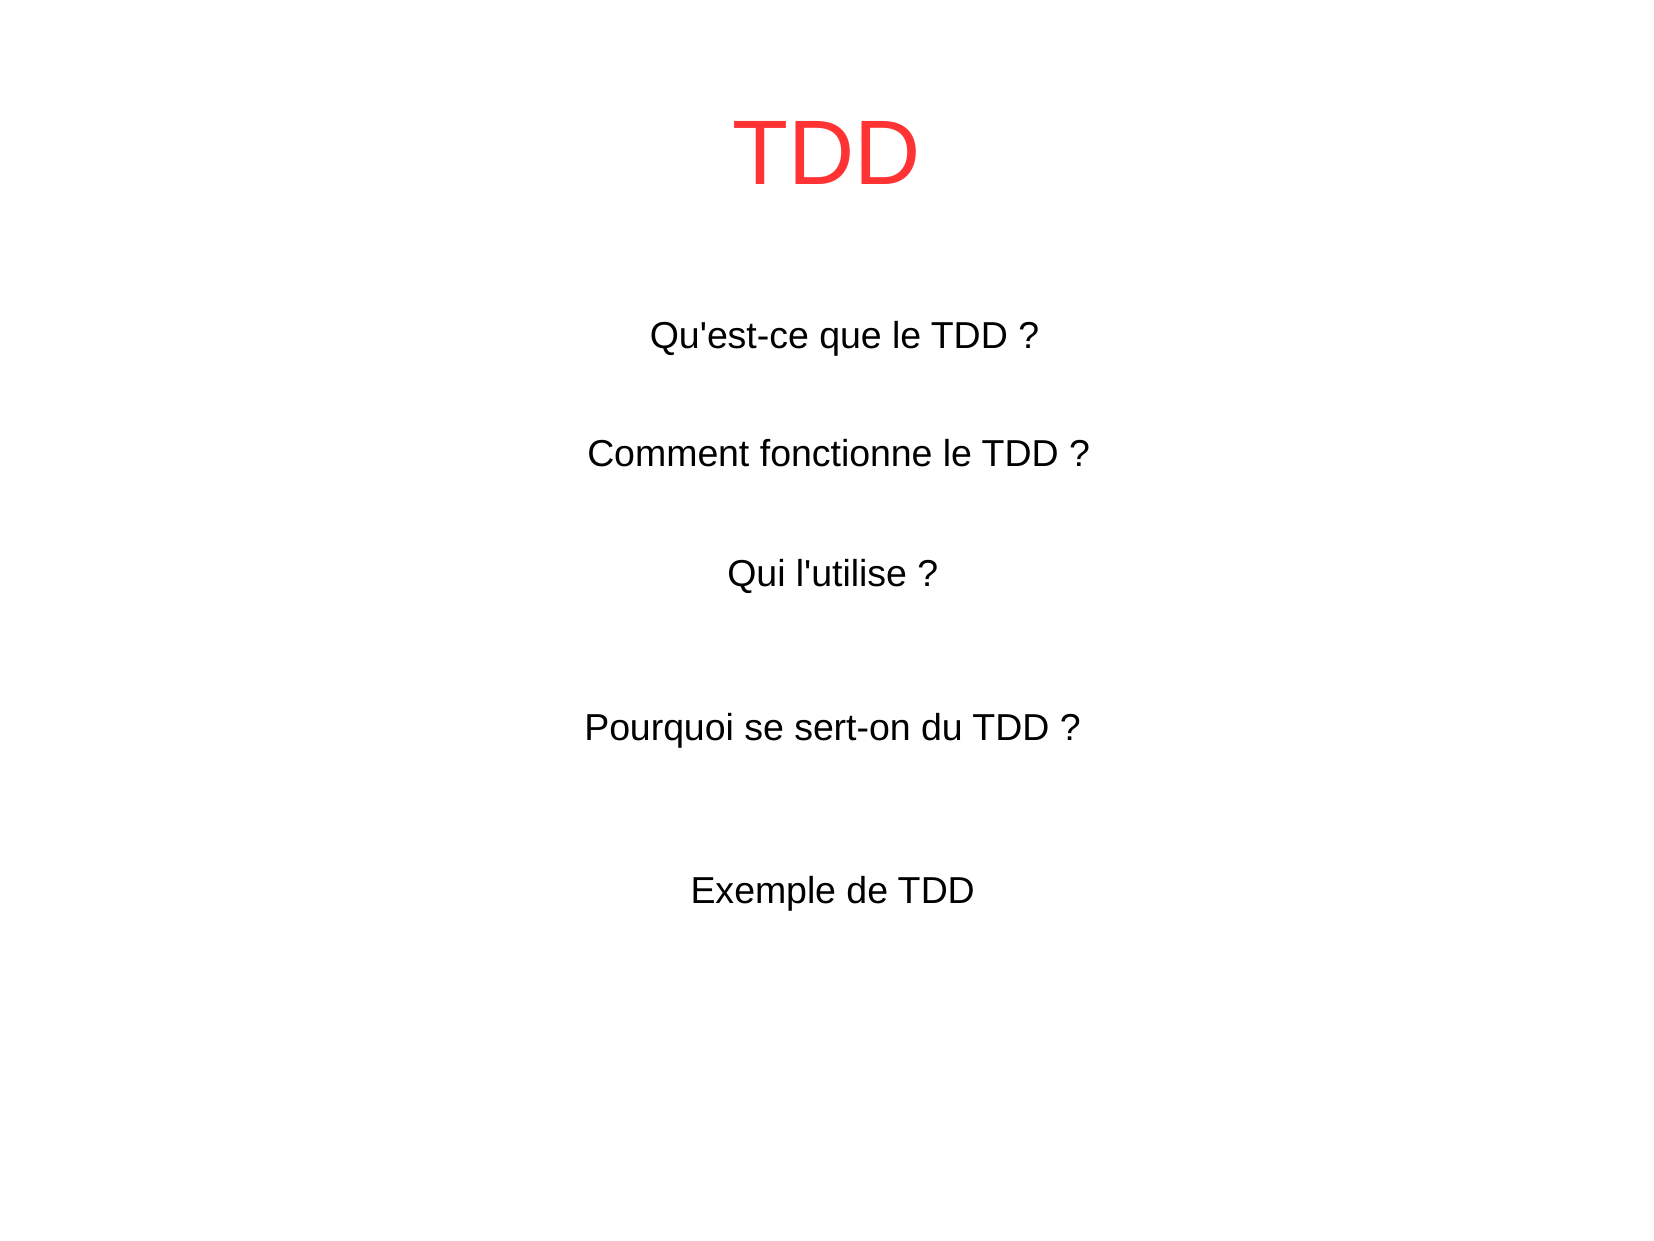

# TDD
Qu'est-ce que le TDD ?
Comment fonctionne le TDD ?
Qui l'utilise ?
Pourquoi se sert-on du TDD ?
Exemple de TDD